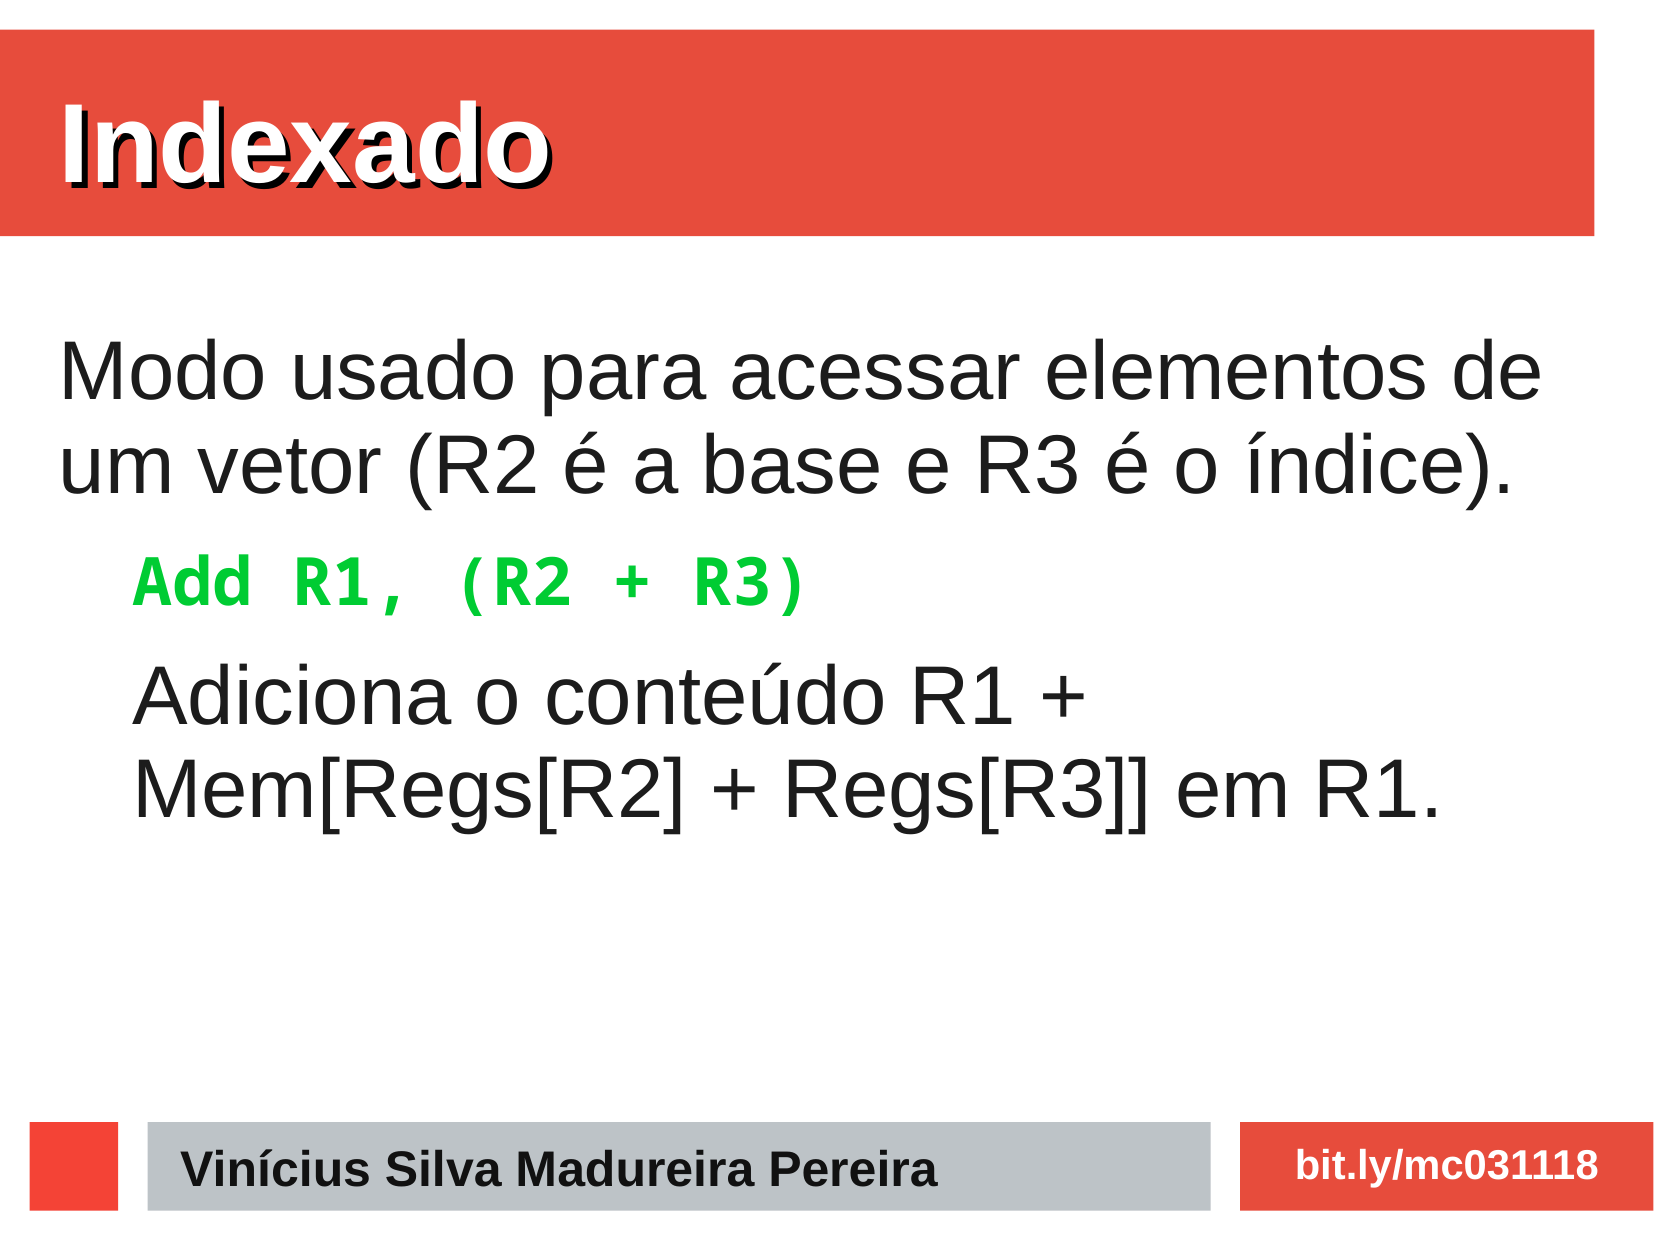

# Indexado
Modo usado para acessar elementos de um vetor (R2 é a base e R3 é o índice).
Add R1, (R2 + R3)
Adiciona o conteúdo R1 + Mem[Regs[R2] + Regs[R3]] em R1.
Vinícius Silva Madureira Pereira
bit.ly/mc031118